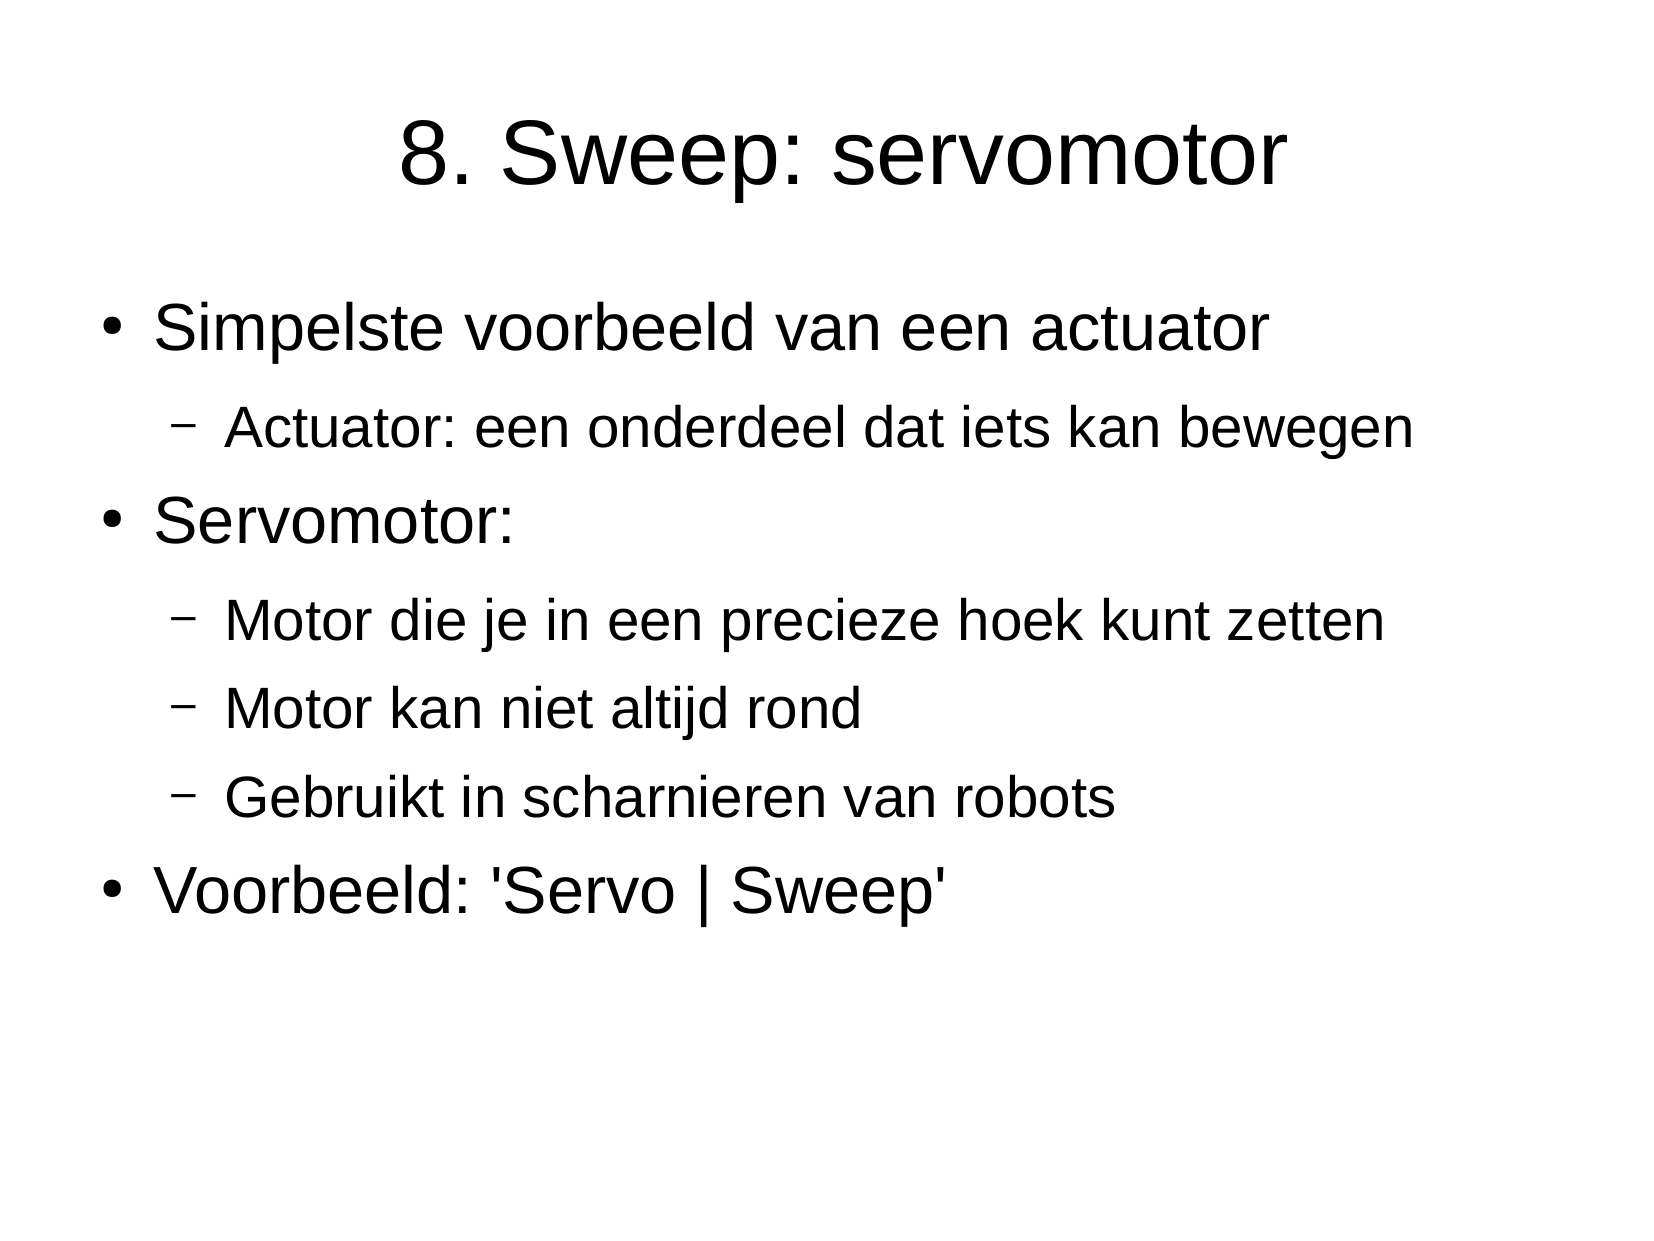

# 8. Sweep: servomotor
Simpelste voorbeeld van een actuator
Actuator: een onderdeel dat iets kan bewegen
Servomotor:
Motor die je in een precieze hoek kunt zetten
Motor kan niet altijd rond
Gebruikt in scharnieren van robots
Voorbeeld: 'Servo | Sweep'